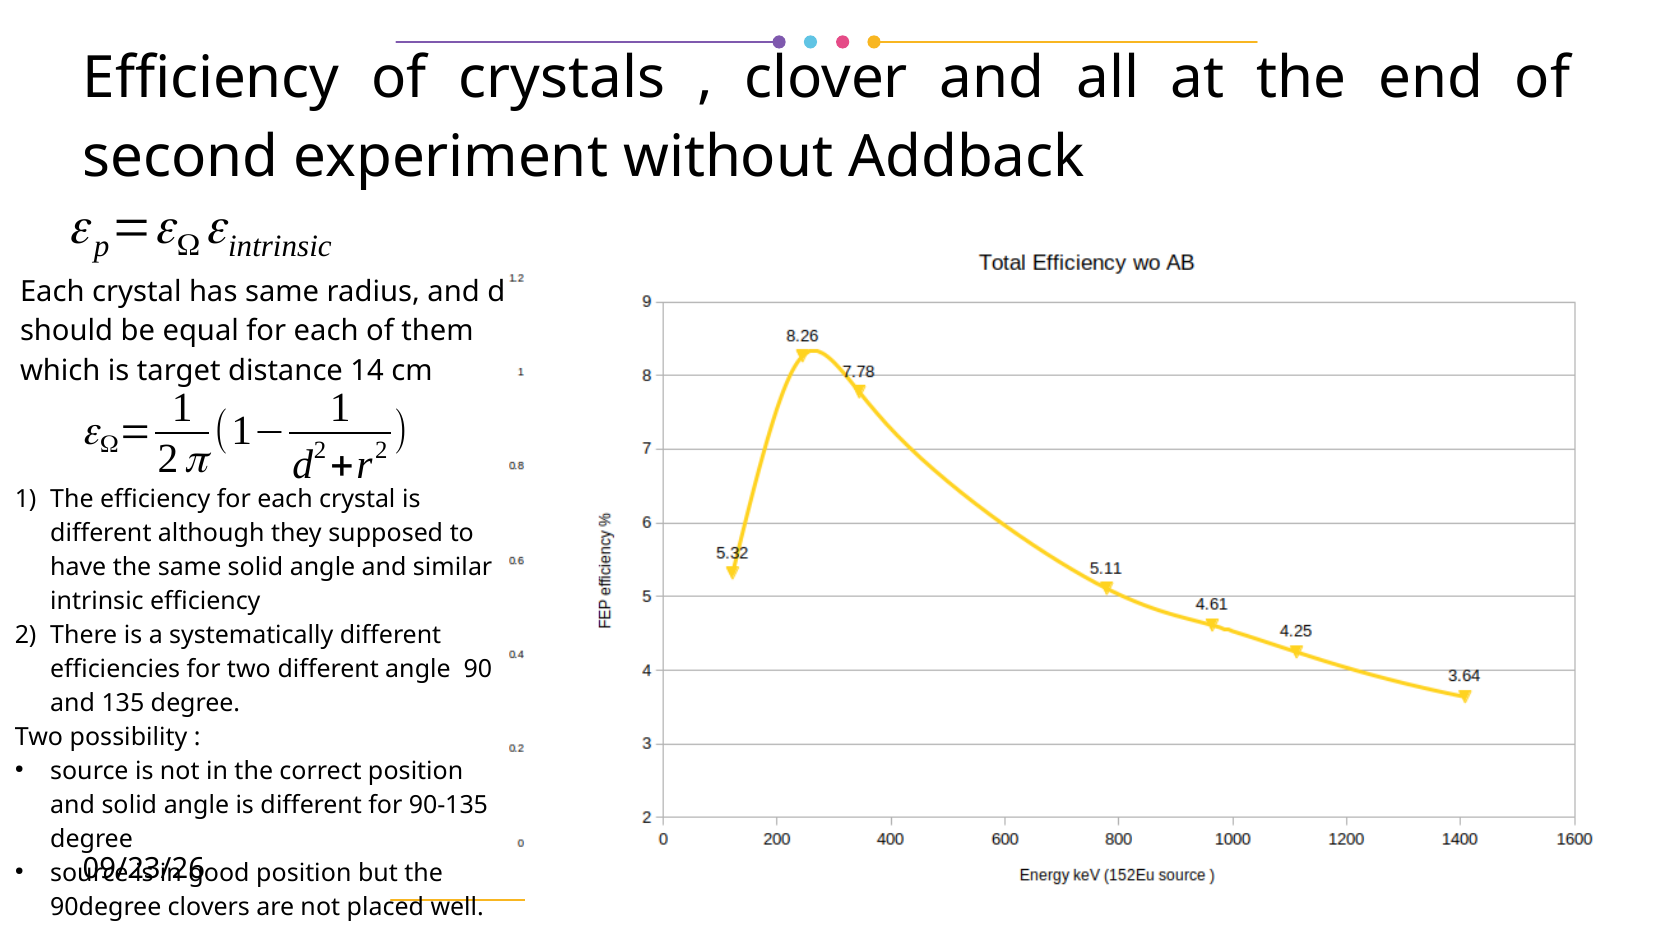

# Efficiency of crystals , clover and all at the end of second experiment without Addback
Each crystal has same radius, and d should be equal for each of them which is target distance 14 cm
The efficiency for each crystal is different although they supposed to have the same solid angle and similar intrinsic efficiency
There is a systematically different efficiencies for two different angle 90 and 135 degree.
Two possibility :
source is not in the correct position and solid angle is different for 90-135 degree
source is in good position but the 90degree clovers are not placed well.
4